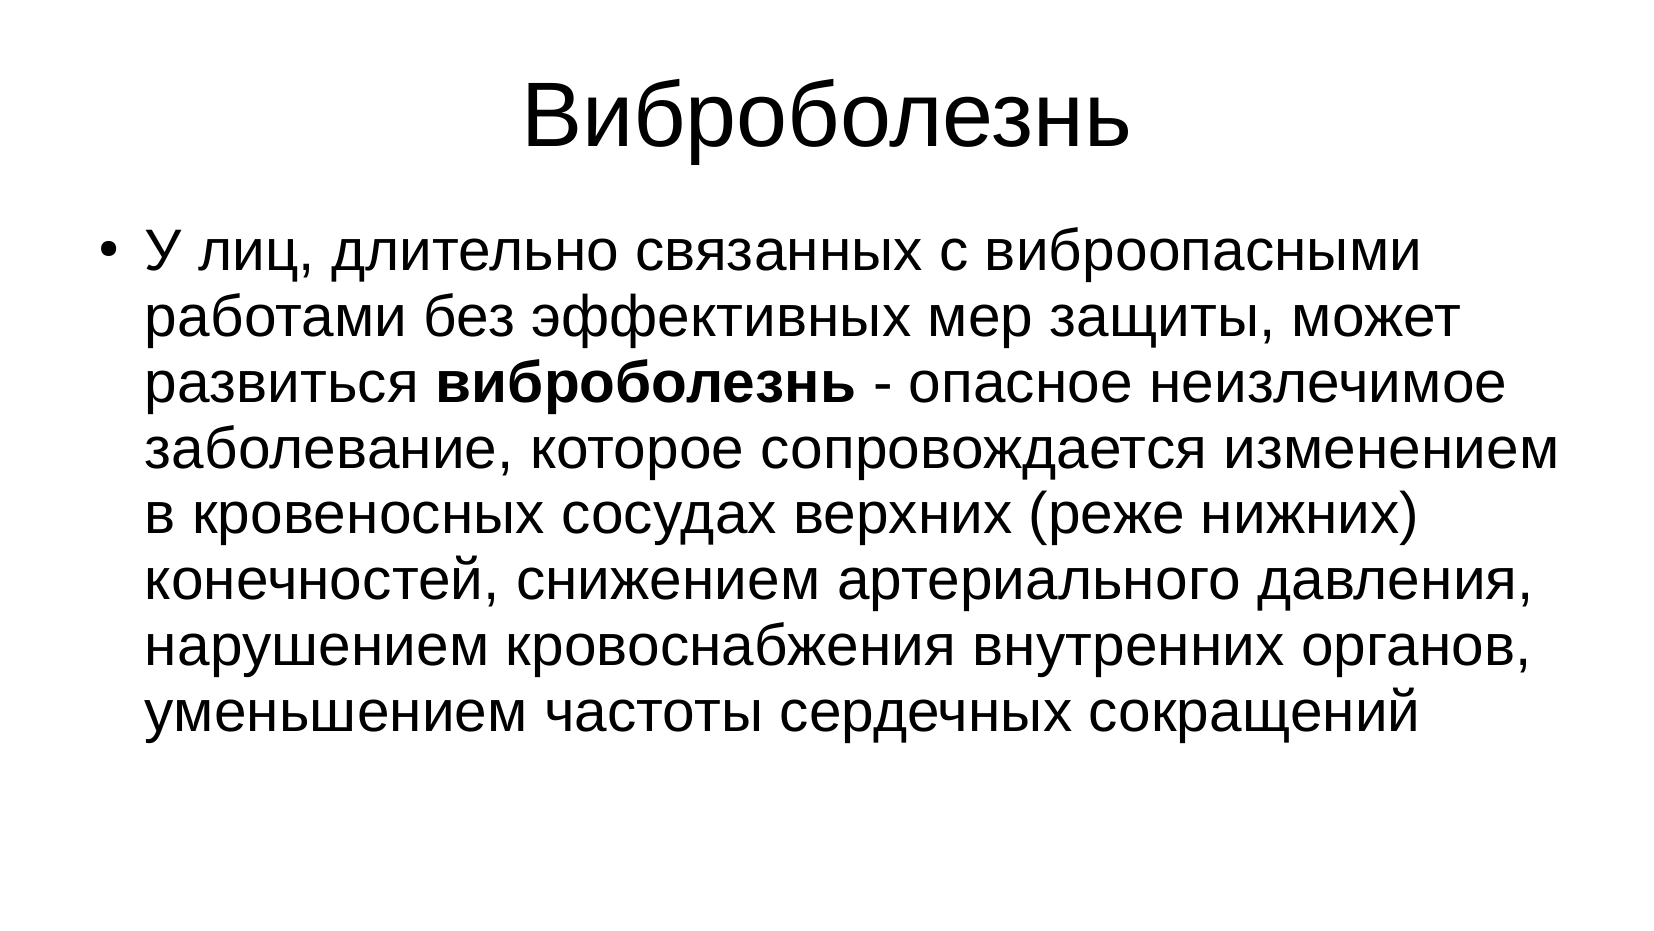

# Виброболезнь
У лиц, длительно связанных с виброопасными работами без эффективных мер защиты, может развиться виброболезнь - опасное неизлечимое заболевание, которое сопровождается изменением в кровеносных сосудах верхних (реже нижних) конечностей, снижением артериального давления, нарушением кровоснабжения внутренних органов, уменьшением частоты сердечных сокращений